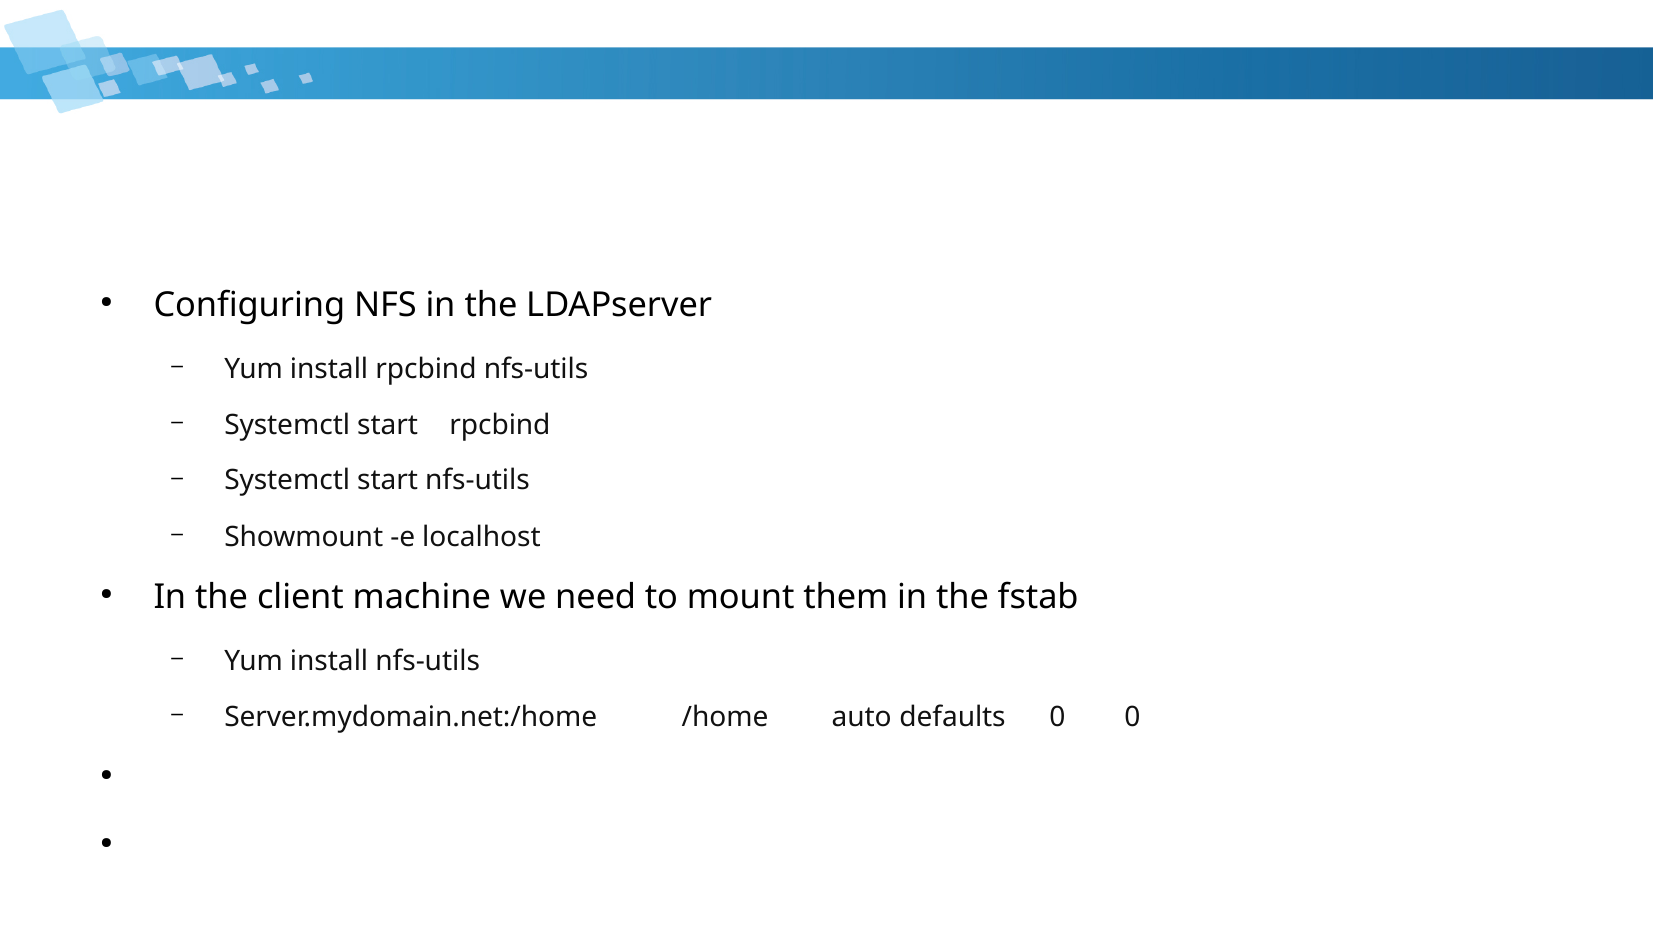

#
Configuring NFS in the LDAPserver
Yum install rpcbind nfs-utils
Systemctl start	rpcbind
Systemctl start nfs-utils
Showmount -e localhost
In the client machine we need to mount them in the fstab
Yum install nfs-utils
Server.mydomain.net:/home		 /home	 auto 	defaults 	0	0